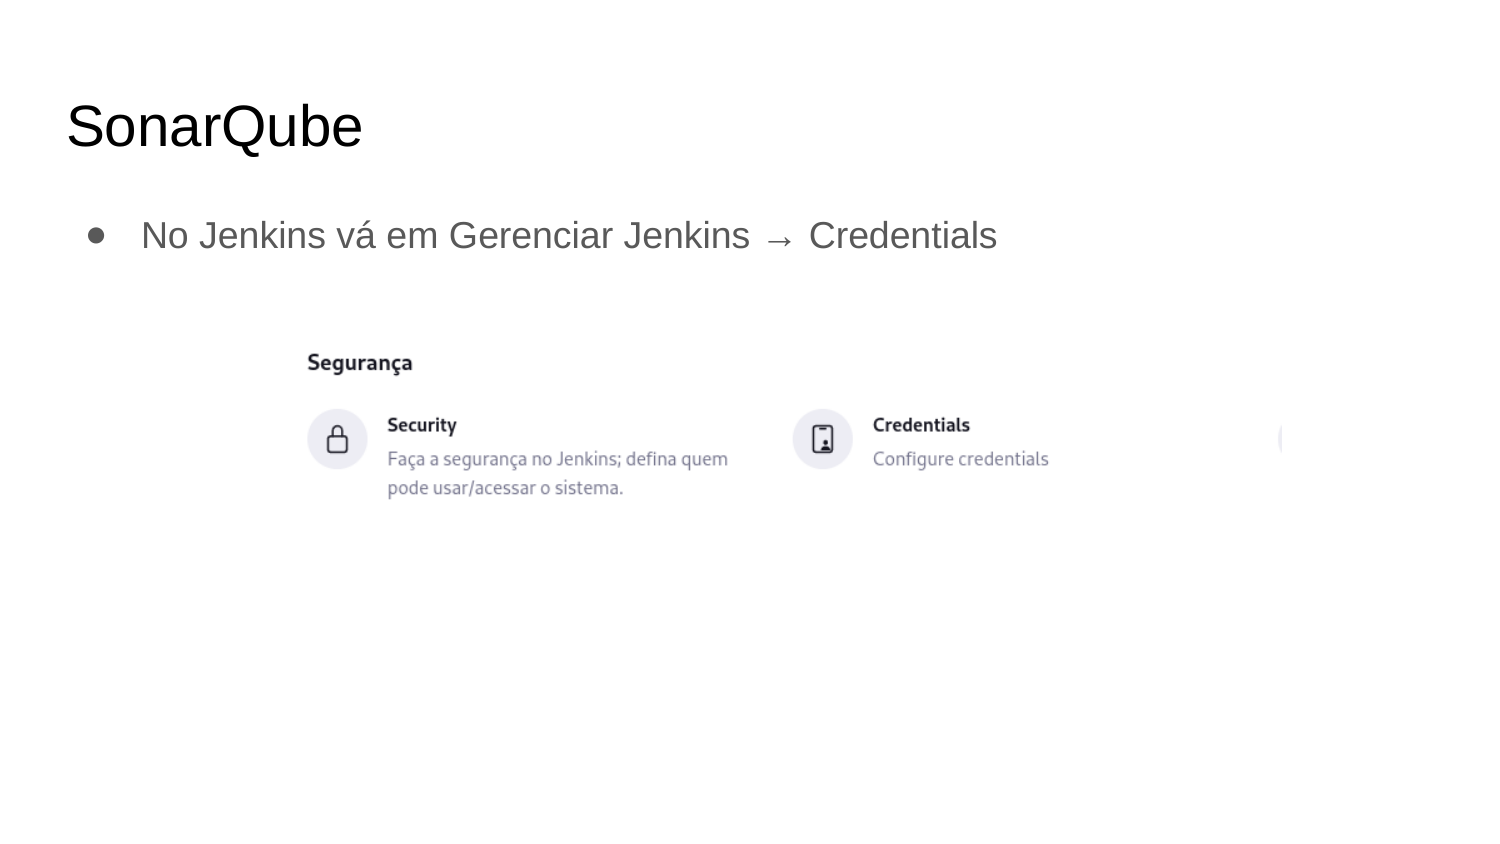

# SonarQube
No Jenkins vá em Gerenciar Jenkins → Credentials